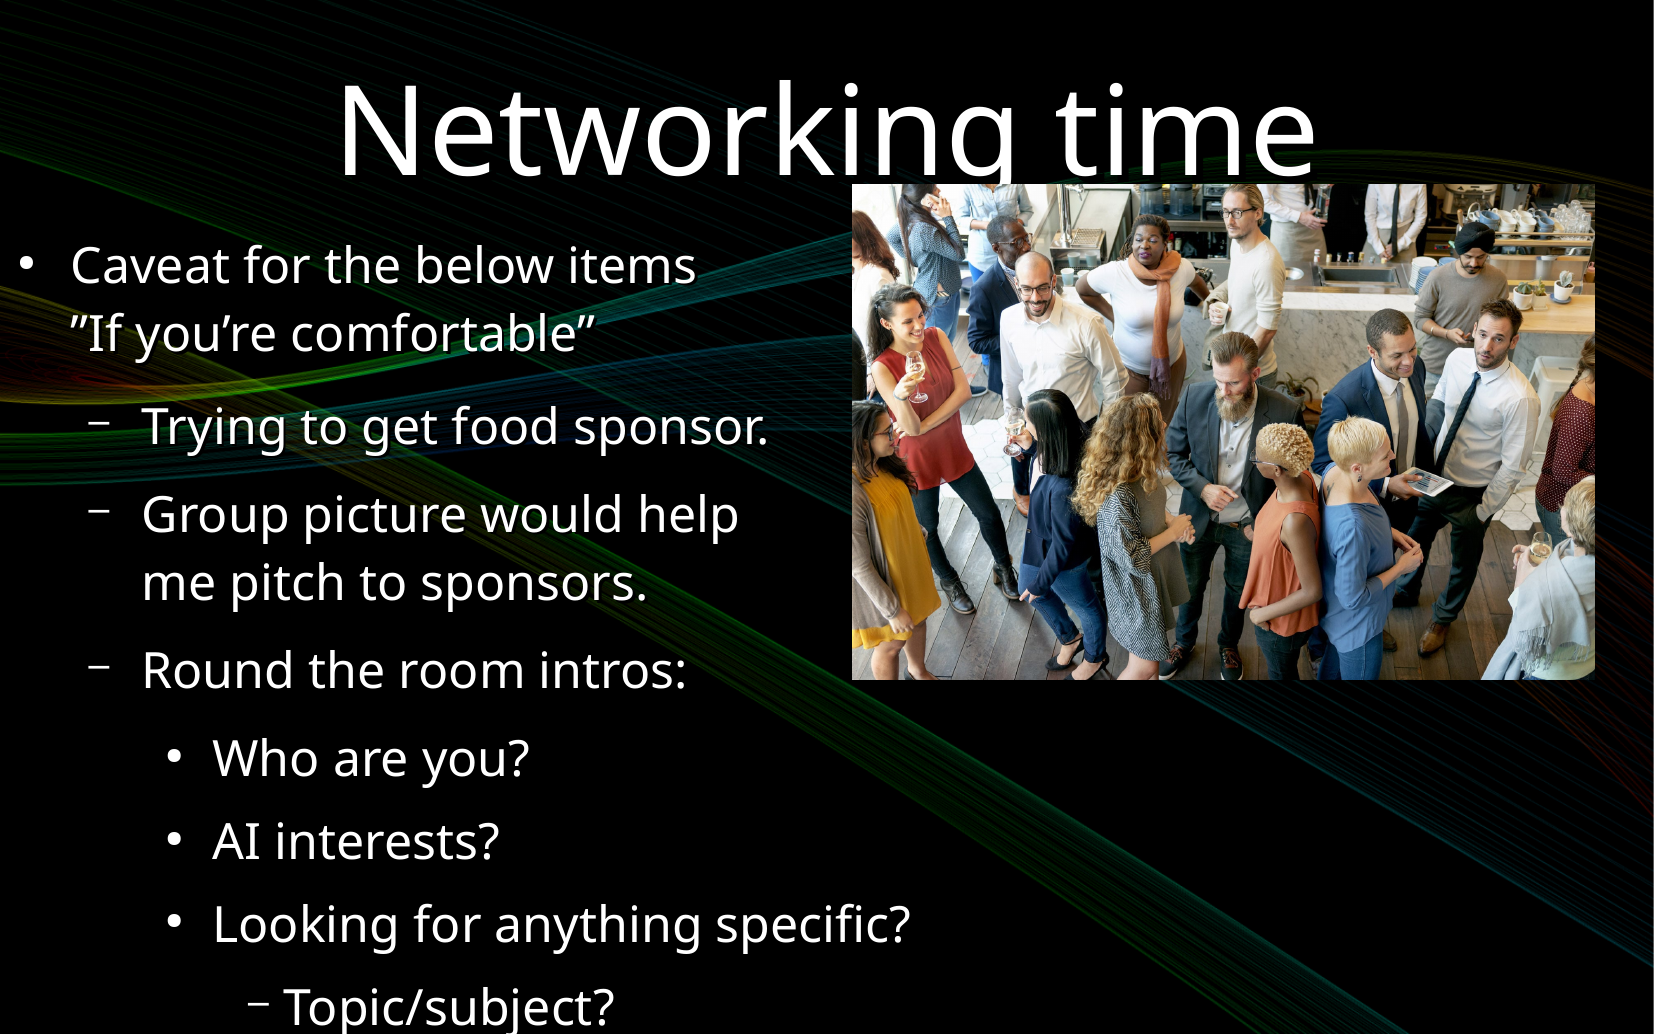

# Networking time
Caveat for the below items
”If you’re comfortable”
Trying to get food sponsor.
Group picture would help
me pitch to sponsors.
Round the room intros:
Who are you?
AI interests?
Looking for anything specific?
Topic/subject?
Collaborators?
Study buddy?
To hire for some role?
Etc.